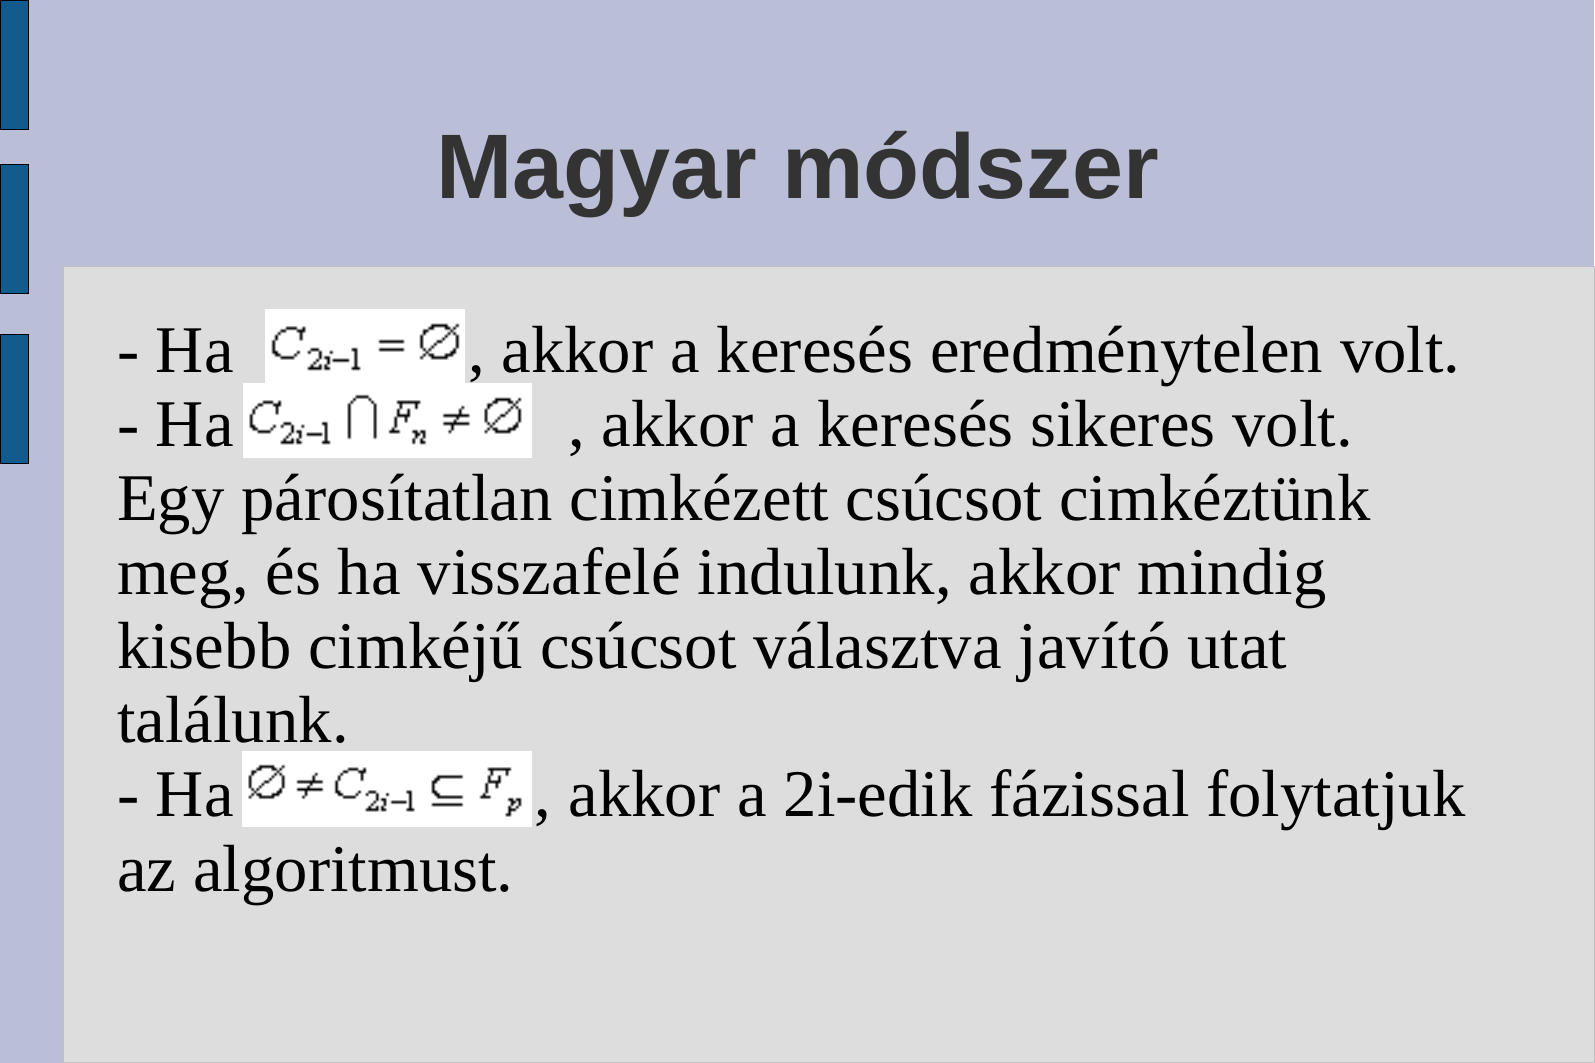

# Magyar módszer
- Ha , akkor a keresés eredménytelen volt.
- Ha , akkor a keresés sikeres volt. Egy párosítatlan cimkézett csúcsot cimkéztünk meg, és ha visszafelé indulunk, akkor mindig kisebb cimkéjű csúcsot választva javító utat találunk.
- Ha , akkor a 2i-edik fázissal folytatjuk az algoritmust.